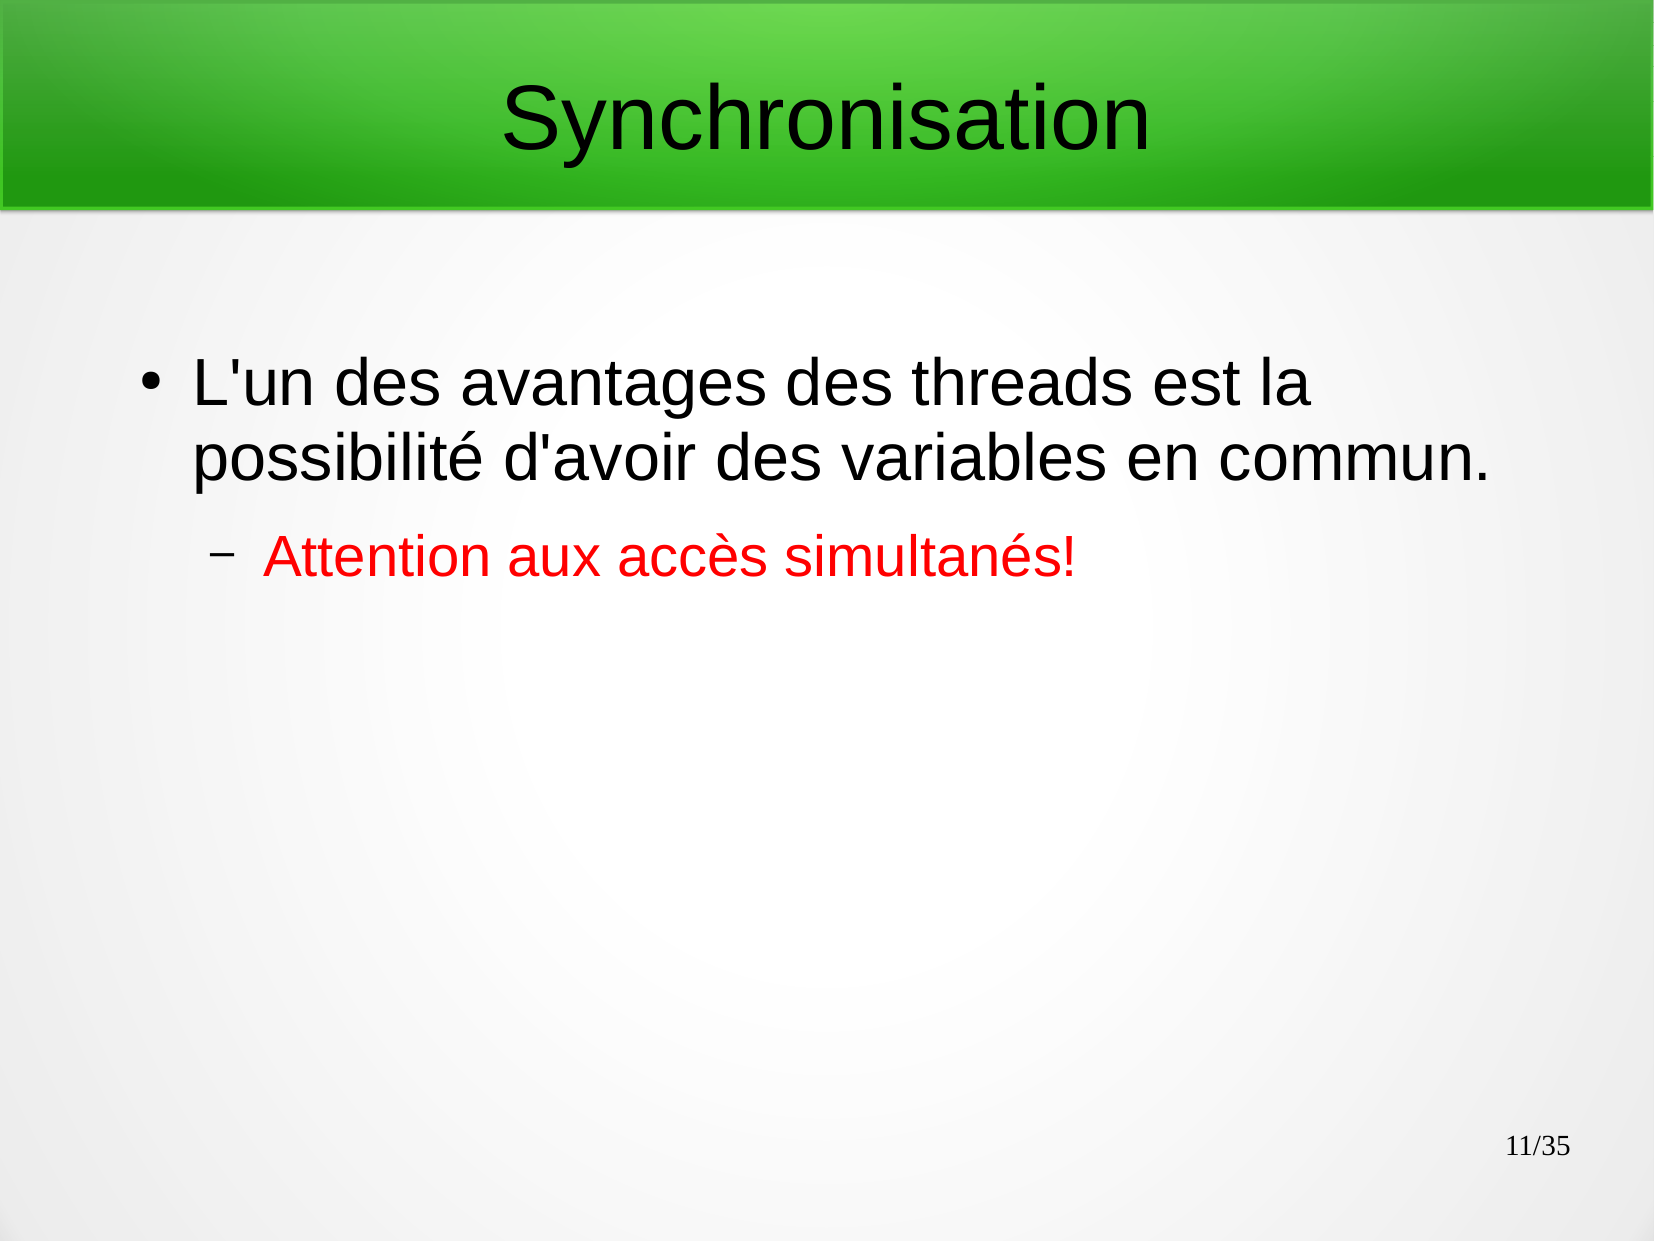

# Synchronisation
L'un des avantages des threads est la possibilité d'avoir des variables en commun.
Attention aux accès simultanés!
11